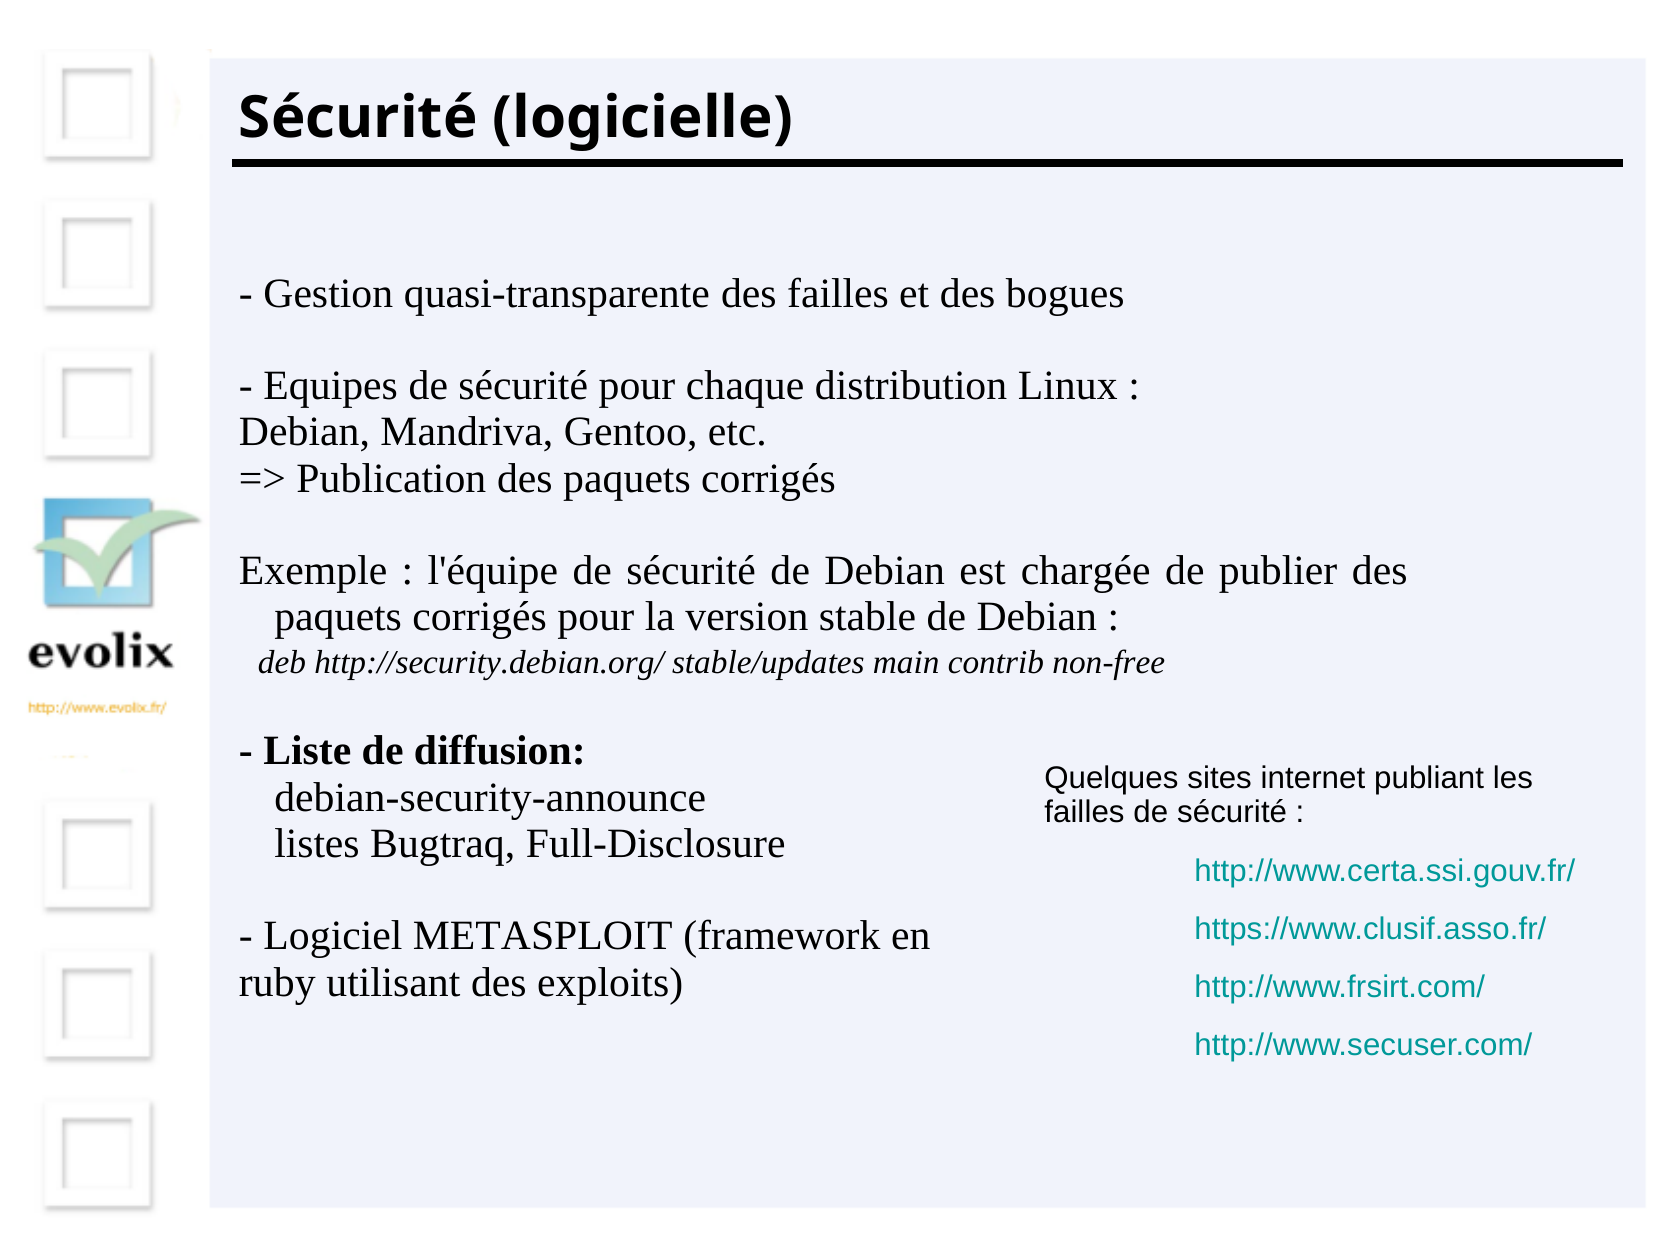

Sécurité (logicielle)
# - Gestion quasi-transparente des failles et des bogues
- Equipes de sécurité pour chaque distribution Linux :
Debian, Mandriva, Gentoo, etc.
=> Publication des paquets corrigés
Exemple : l'équipe de sécurité de Debian est chargée de publier des paquets corrigés pour la version stable de Debian :
 deb http://security.debian.org/ stable/updates main contrib non-free
- Liste de diffusion:
debian-security-announce
listes Bugtraq, Full-Disclosure
- Logiciel METASPLOIT (framework en
ruby utilisant des exploits)
Quelques sites internet publiant les failles de sécurité :
	http://www.certa.ssi.gouv.fr/
	https://www.clusif.asso.fr/
	http://www.frsirt.com/
	http://www.secuser.com/